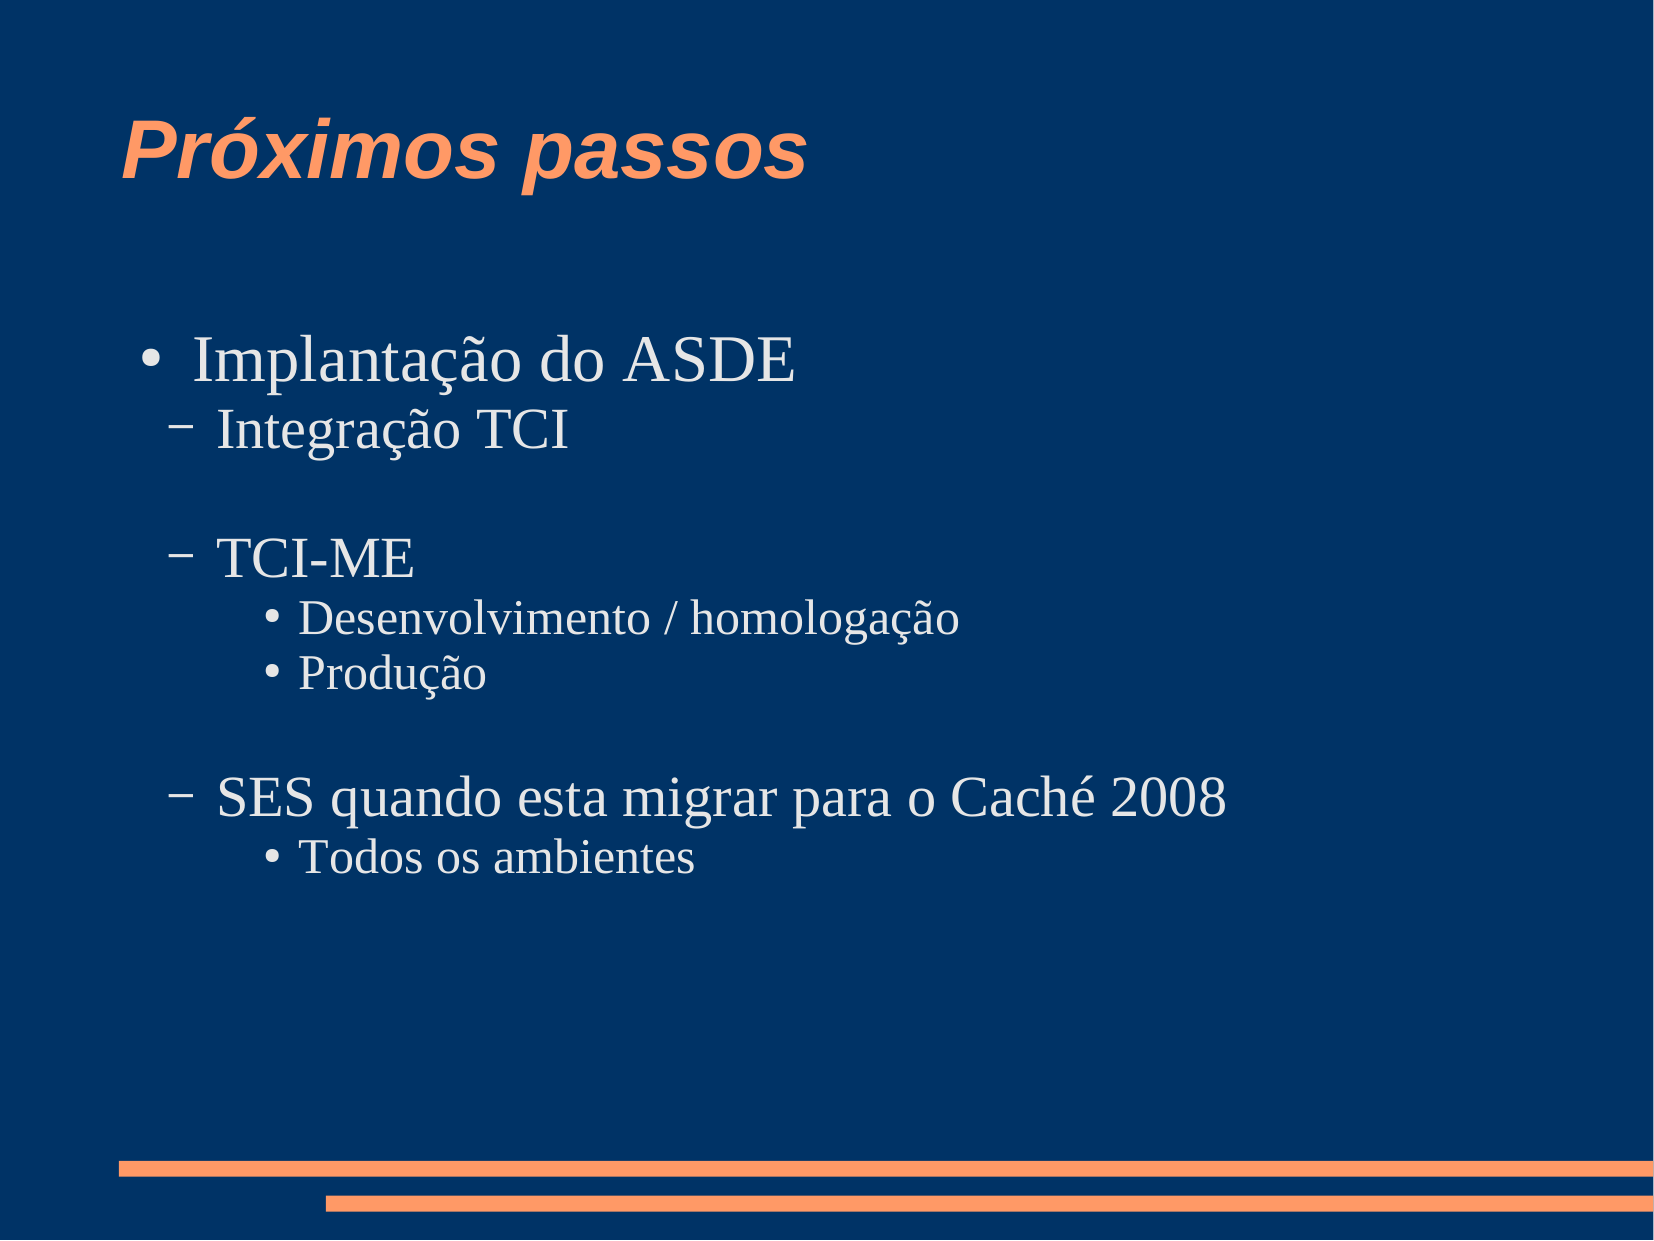

# Próximos passos
Implantação do ASDE
Integração TCI
TCI-ME
Desenvolvimento / homologação
Produção
SES quando esta migrar para o Caché 2008
Todos os ambientes